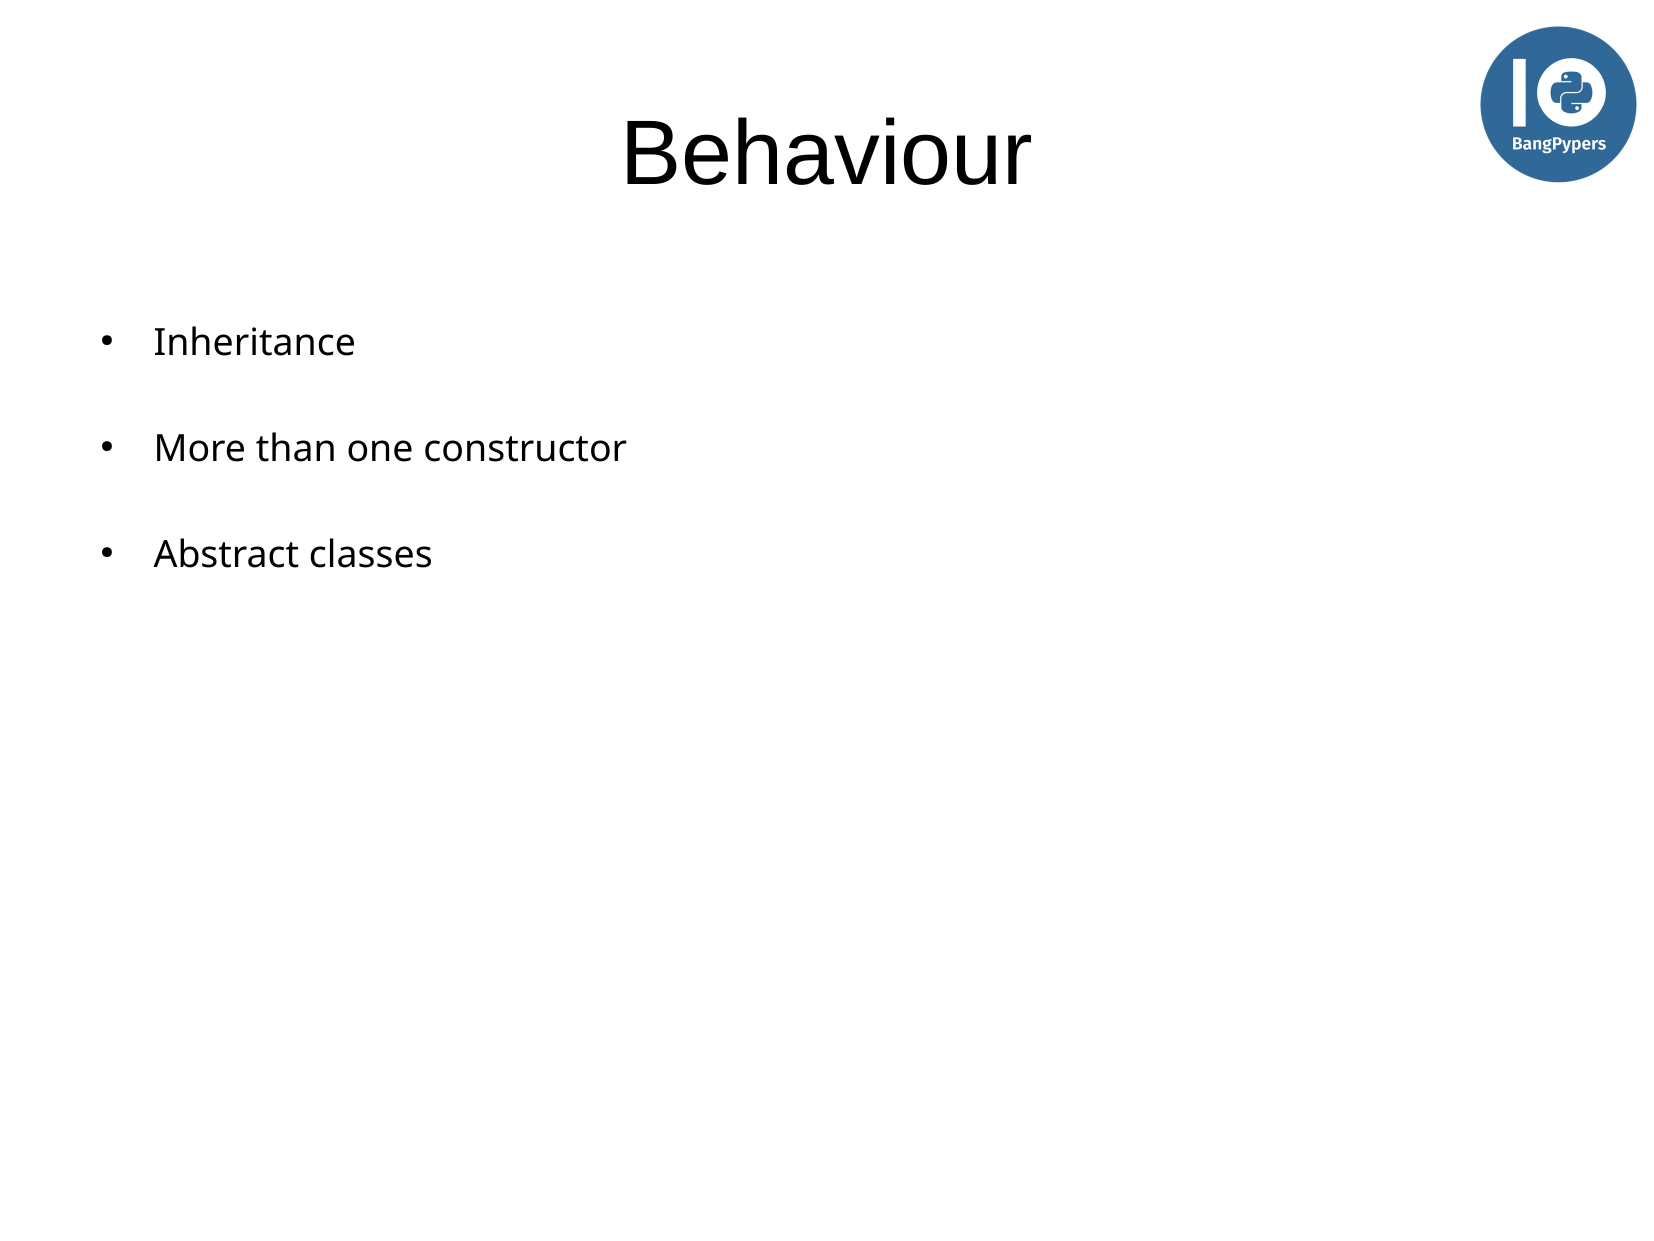

# Behaviour
Inheritance
More than one constructor
Abstract classes